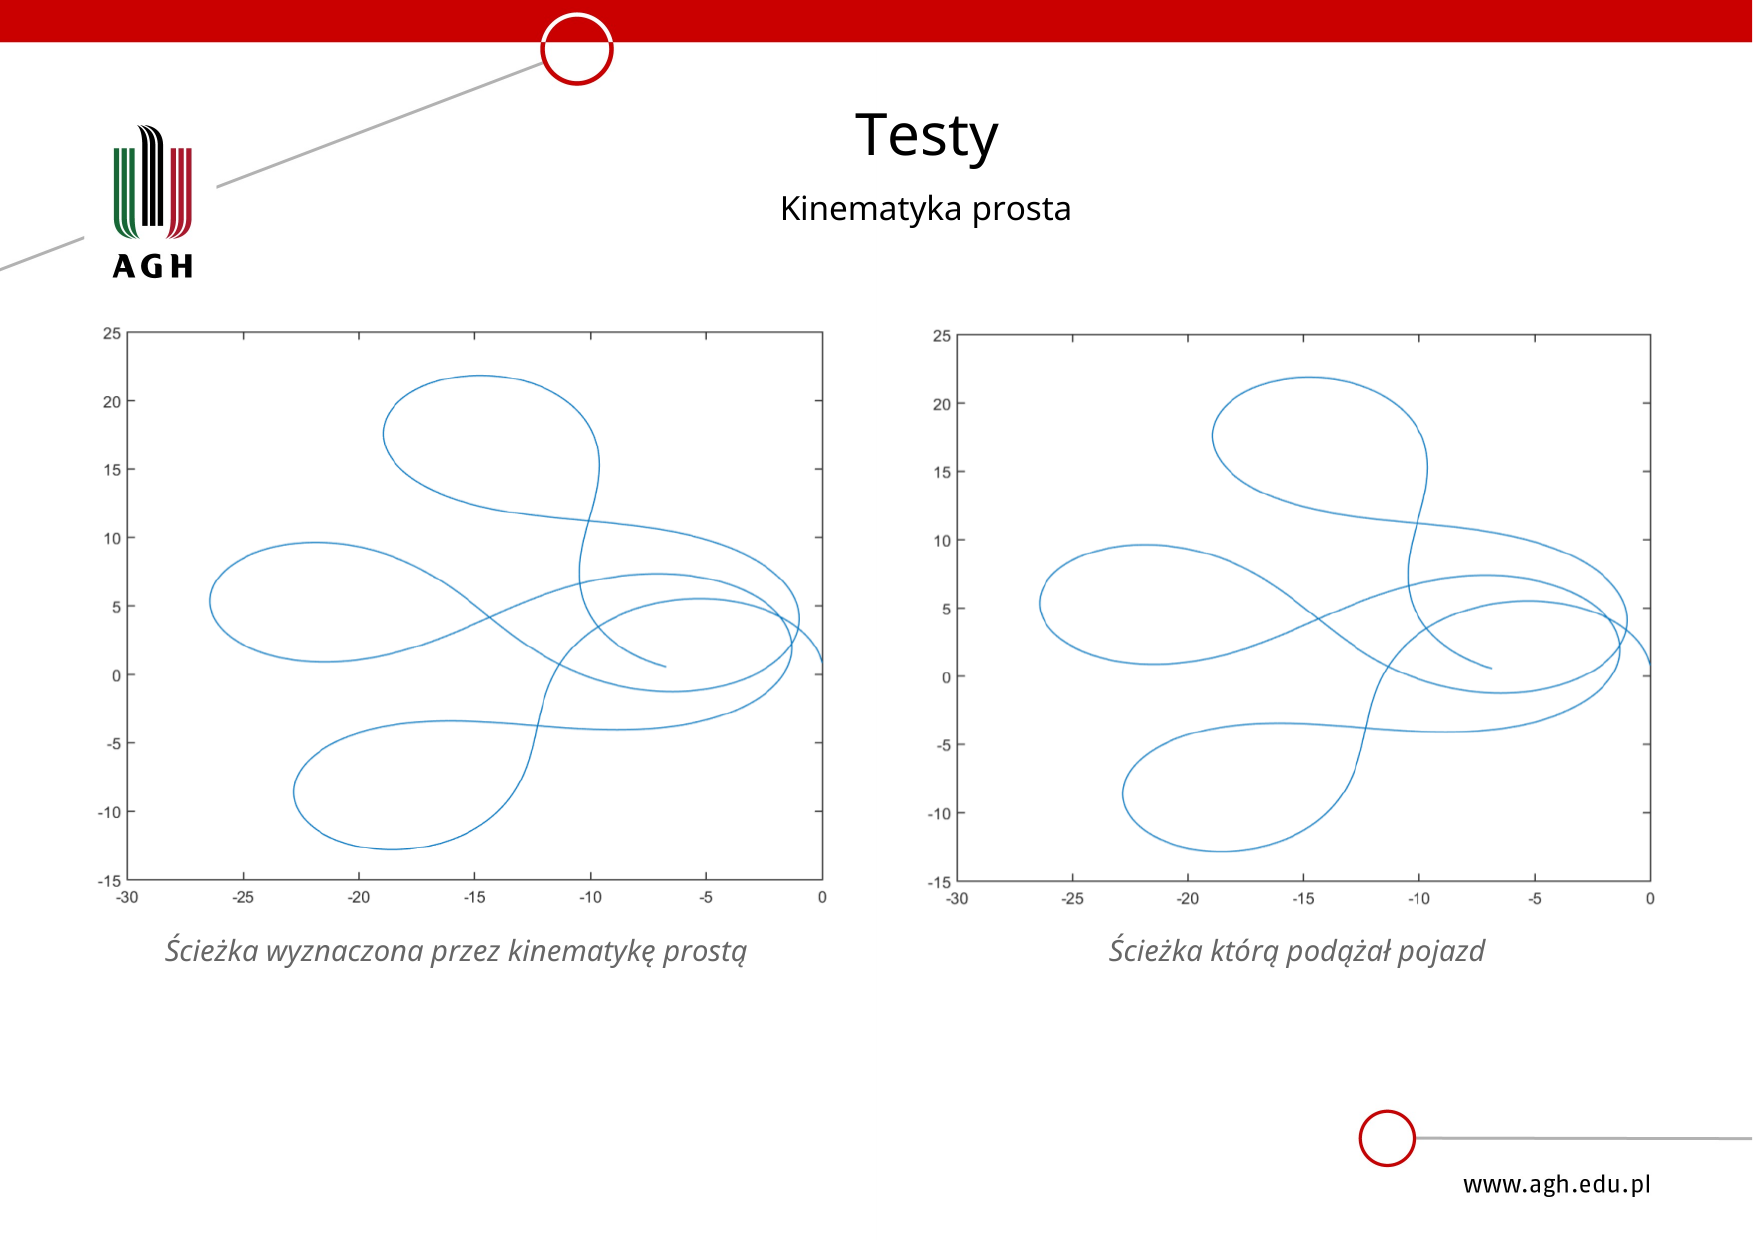

Testy
Kinematyka prosta
Ścieżka wyznaczona przez kinematykę prostą
Ścieżka którą podążał pojazd